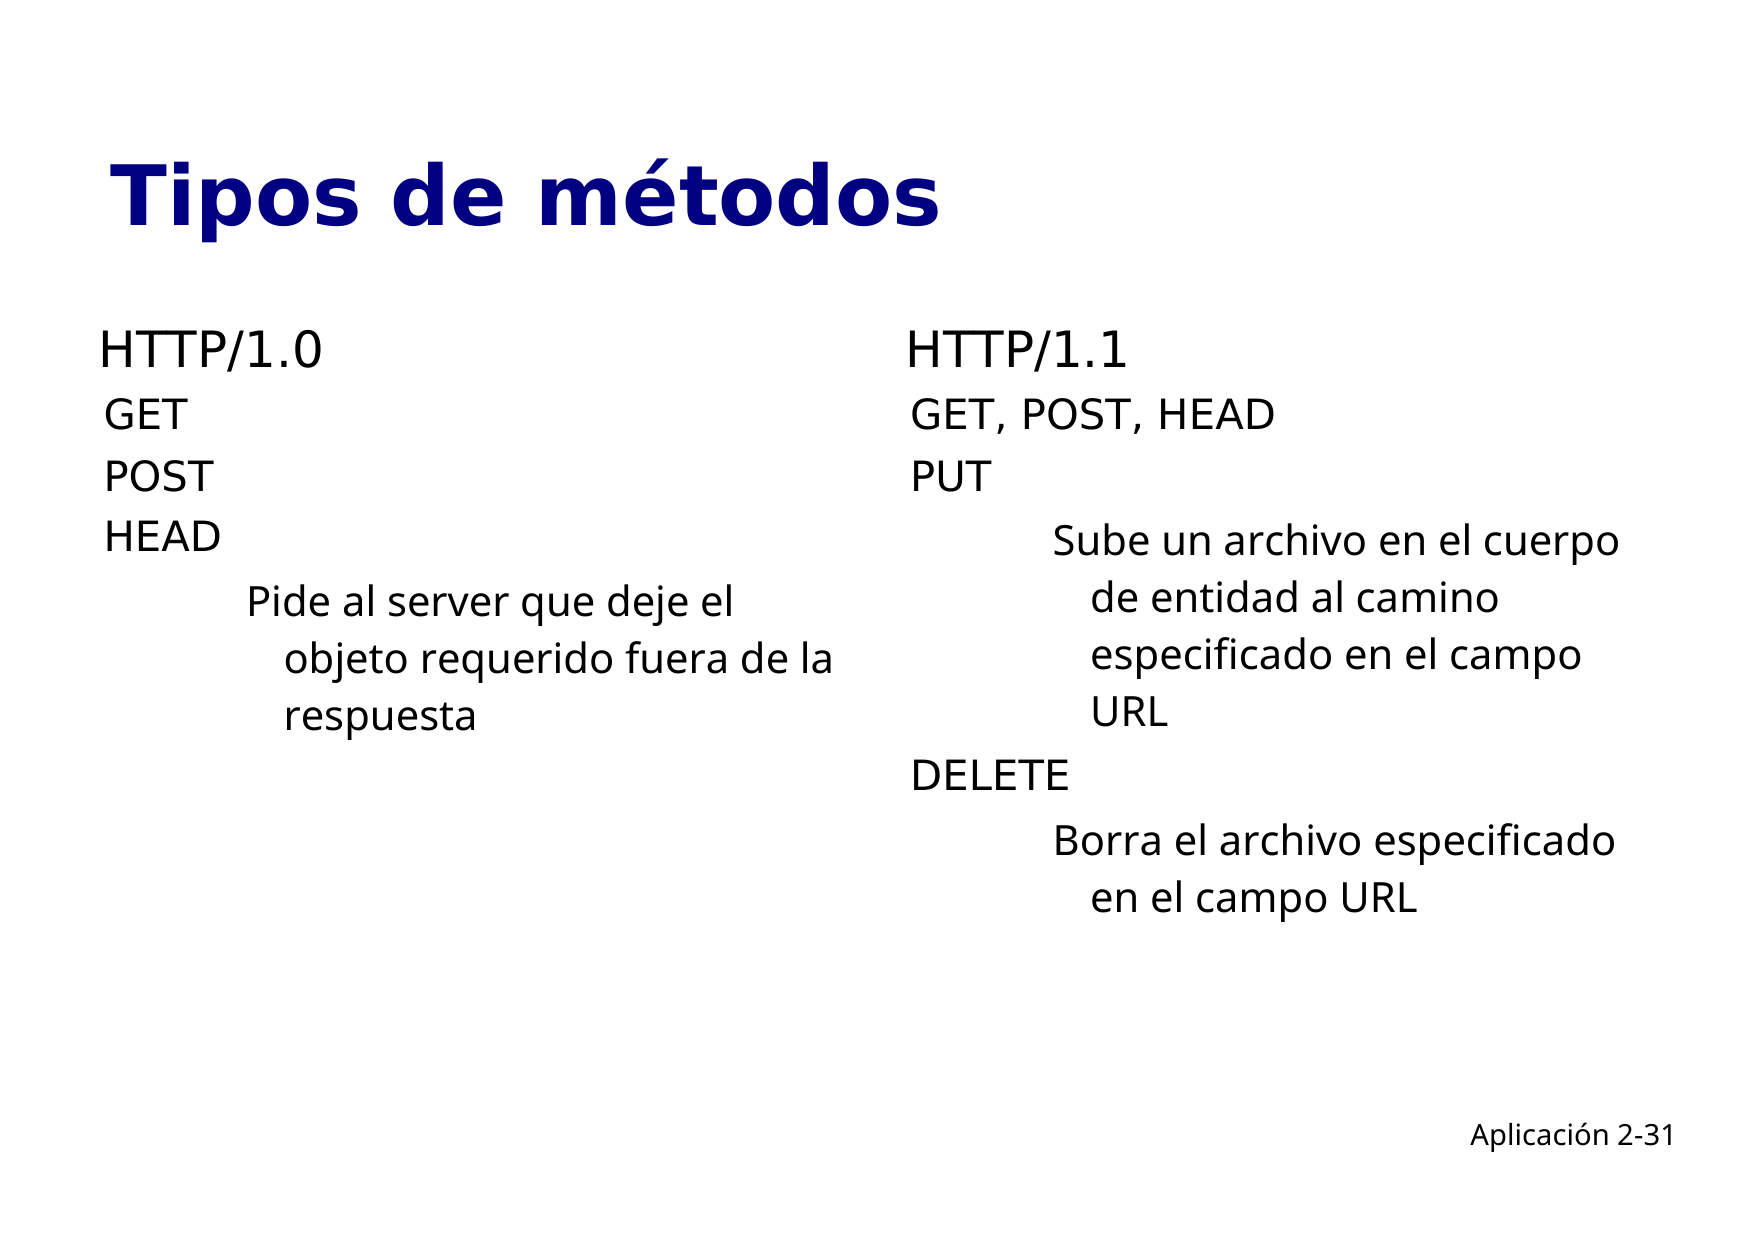

# Tipos de métodos
HTTP/1.0
GET
POST
HEAD
Pide al server que deje el objeto requerido fuera de la respuesta
HTTP/1.1
GET, POST, HEAD
PUT
Sube un archivo en el cuerpo de entidad al camino especificado en el campo URL
DELETE
Borra el archivo especificado en el campo URL